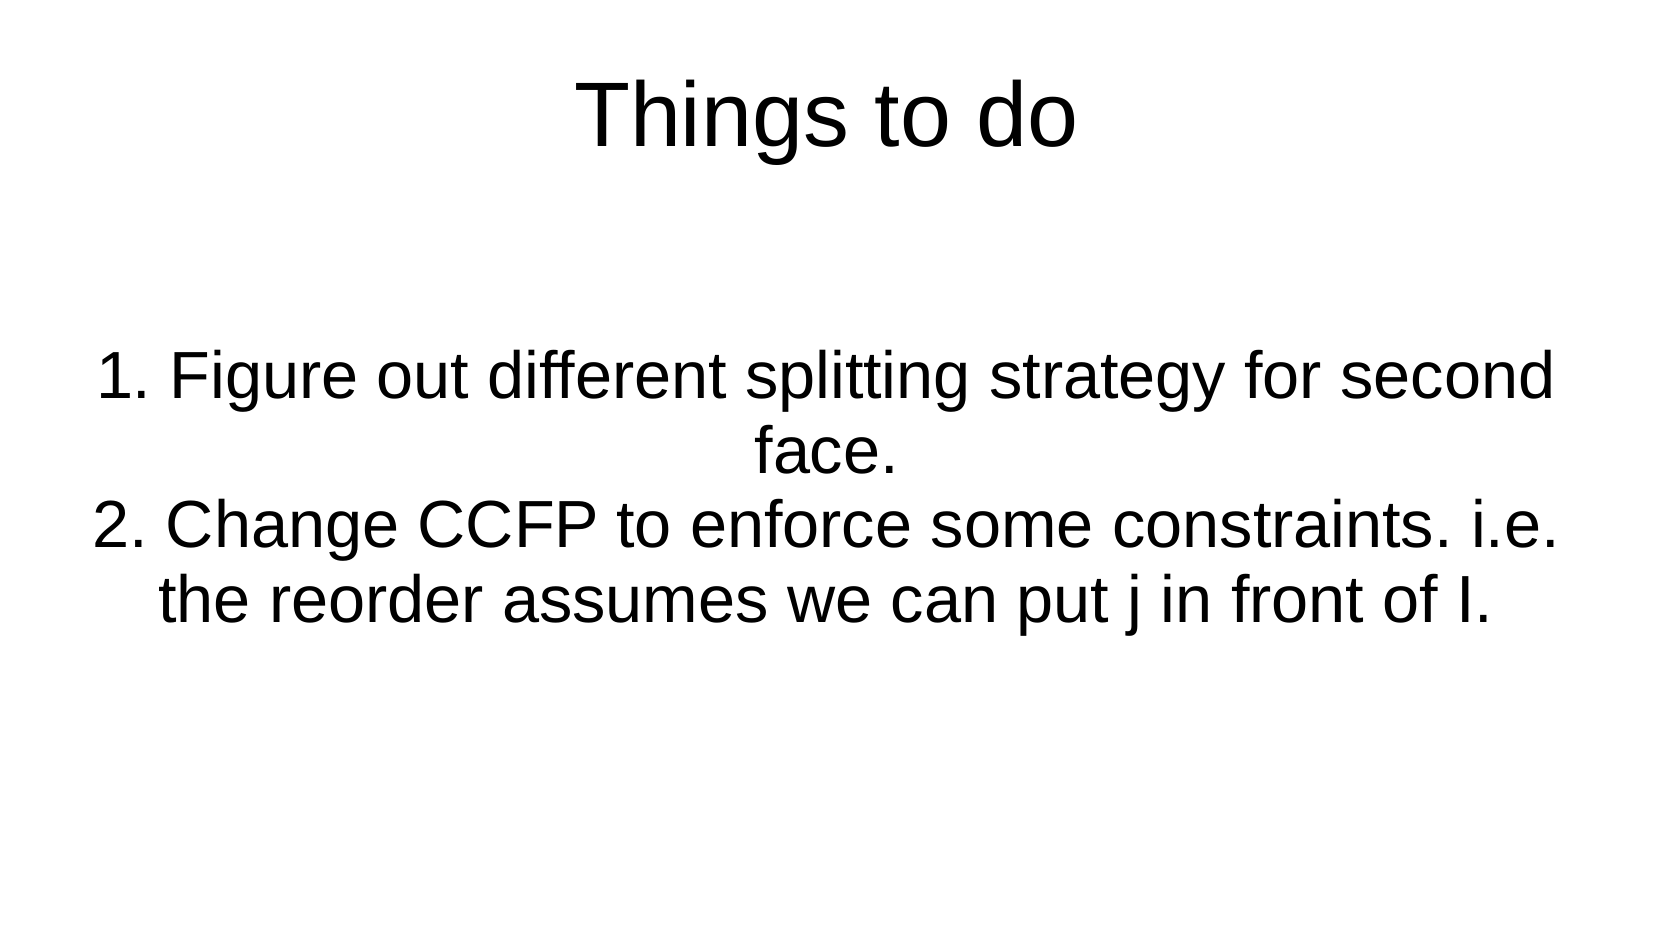

# Things to do
1. Figure out different splitting strategy for second face.
2. Change CCFP to enforce some constraints. i.e. the reorder assumes we can put j in front of I.